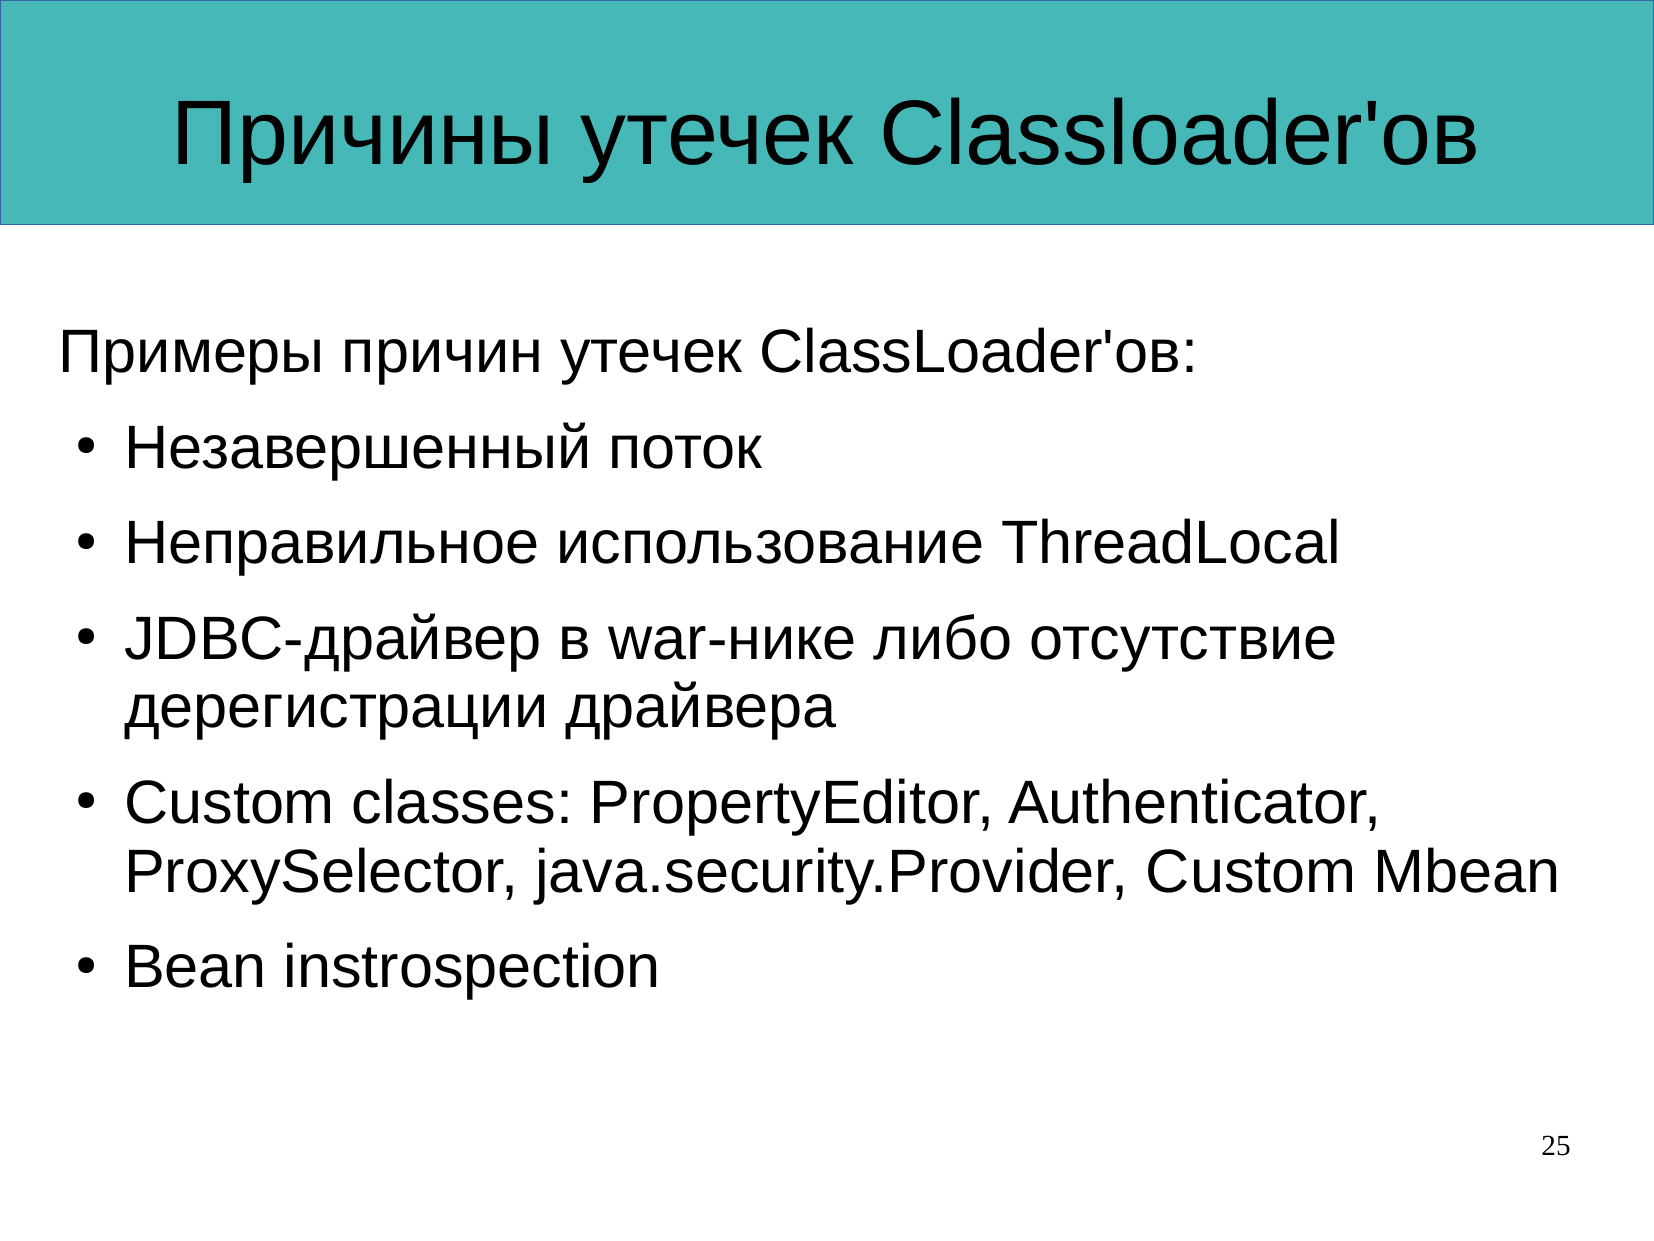

# Причины утечек Classloader'ов
Примеры причин утечек ClassLoader'ов:
Незавершенный поток
Неправильное использование ThreadLocal
JDBC-драйвер в war-нике либо отсутствие дерегистрации драйвера
Custom classes: PropertyEditor, Authenticator, ProxySelector, java.security.Provider, Custom Mbean
Bean instrospection
25